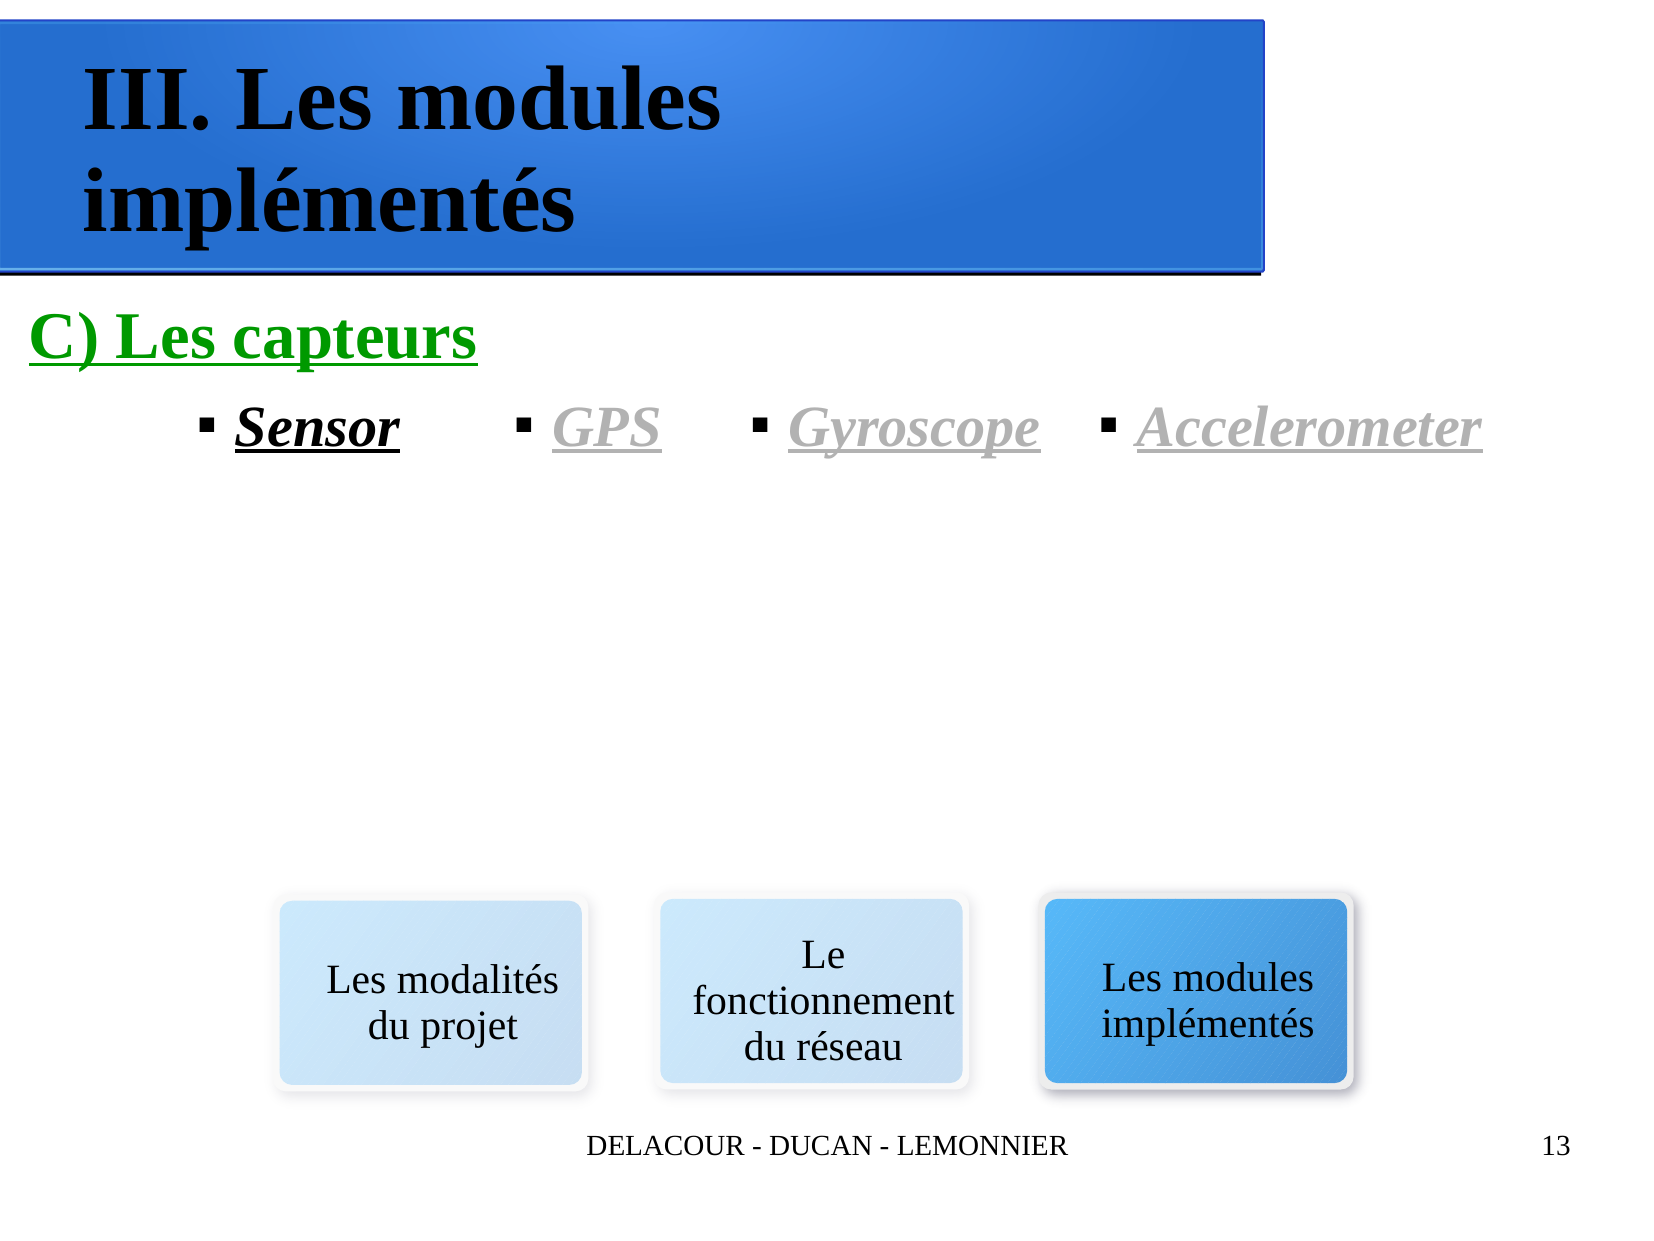

# III. Les modules implémentés
C) Les capteurs
Sensor
GPS
Gyroscope
Accelerometer
Le
fonctionnement
du réseau
Les modules
implémentés
Les modalités
du projet
DELACOUR - DUCAN - LEMONNIER
13